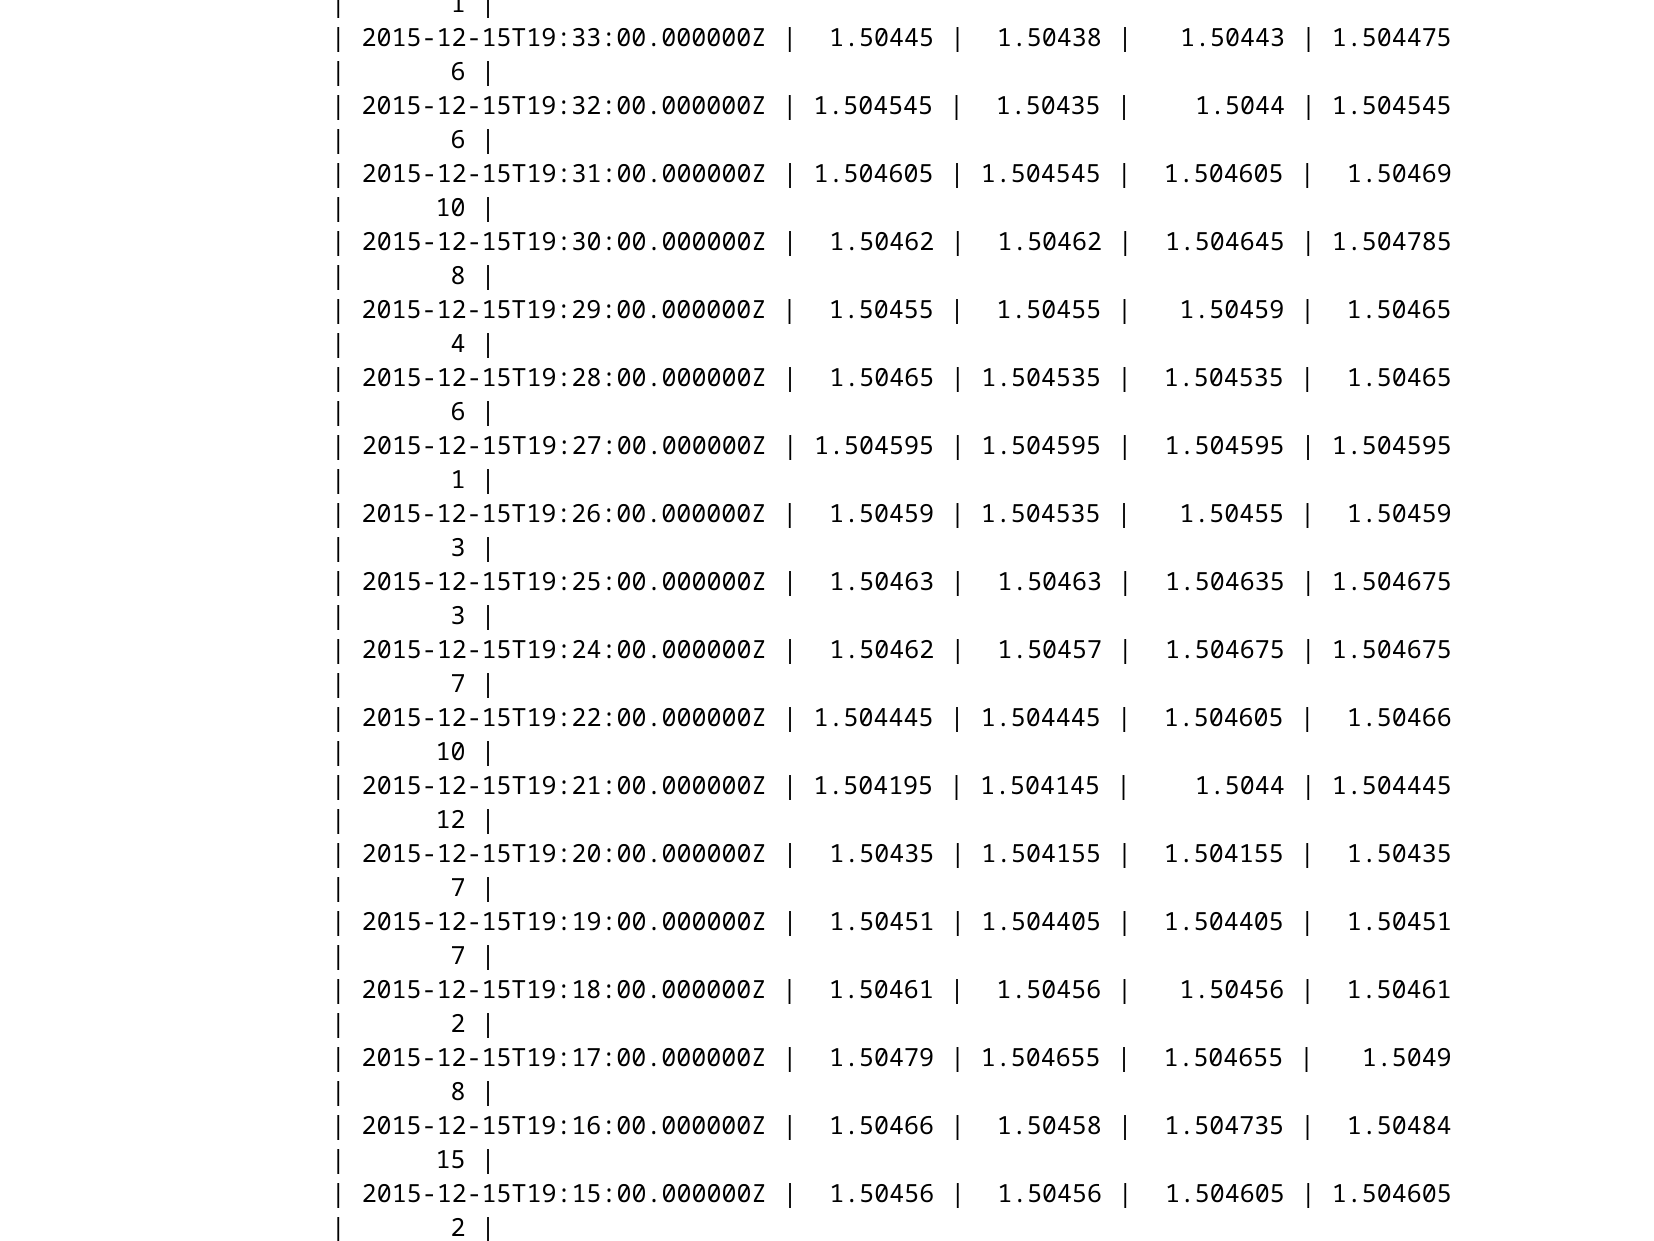

# | :time | :openMid | :lowMid | :closeMid | :highMid | :volume |
|-----------------------------+----------+----------+-----------+----------+---------|
| 2015-12-15T19:42:00.000000Z | 1.50503 | 1.504985 | 1.504985 | 1.50504 | 4 |
| 2015-12-15T19:41:00.000000Z | 1.505015 | 1.505015 | 1.505075 | 1.505285 | 17 |
| 2015-12-15T19:40:00.000000Z | 1.50474 | 1.50474 | 1.50497 | 1.50497 | 12 |
| 2015-12-15T19:39:00.000000Z | 1.504675 | 1.504675 | 1.50468 | 1.50478 | 7 |
| 2015-12-15T19:38:00.000000Z | 1.50448 | 1.50448 | 1.504635 | 1.504635 | 4 |
| 2015-12-15T19:37:00.000000Z | 1.504565 | 1.504465 | 1.504465 | 1.504565 | 3 |
| 2015-12-15T19:36:00.000000Z | 1.50446 | 1.50446 | 1.504505 | 1.504595 | 6 |
| 2015-12-15T19:35:00.000000Z | 1.504425 | 1.50437 | 1.504415 | 1.50447 | 7 |
| 2015-12-15T19:34:00.000000Z | 1.504475 | 1.504475 | 1.504475 | 1.504475 | 1 |
| 2015-12-15T19:33:00.000000Z | 1.50445 | 1.50438 | 1.50443 | 1.504475 | 6 |
| 2015-12-15T19:32:00.000000Z | 1.504545 | 1.50435 | 1.5044 | 1.504545 | 6 |
| 2015-12-15T19:31:00.000000Z | 1.504605 | 1.504545 | 1.504605 | 1.50469 | 10 |
| 2015-12-15T19:30:00.000000Z | 1.50462 | 1.50462 | 1.504645 | 1.504785 | 8 |
| 2015-12-15T19:29:00.000000Z | 1.50455 | 1.50455 | 1.50459 | 1.50465 | 4 |
| 2015-12-15T19:28:00.000000Z | 1.50465 | 1.504535 | 1.504535 | 1.50465 | 6 |
| 2015-12-15T19:27:00.000000Z | 1.504595 | 1.504595 | 1.504595 | 1.504595 | 1 |
| 2015-12-15T19:26:00.000000Z | 1.50459 | 1.504535 | 1.50455 | 1.50459 | 3 |
| 2015-12-15T19:25:00.000000Z | 1.50463 | 1.50463 | 1.504635 | 1.504675 | 3 |
| 2015-12-15T19:24:00.000000Z | 1.50462 | 1.50457 | 1.504675 | 1.504675 | 7 |
| 2015-12-15T19:22:00.000000Z | 1.504445 | 1.504445 | 1.504605 | 1.50466 | 10 |
| 2015-12-15T19:21:00.000000Z | 1.504195 | 1.504145 | 1.5044 | 1.504445 | 12 |
| 2015-12-15T19:20:00.000000Z | 1.50435 | 1.504155 | 1.504155 | 1.50435 | 7 |
| 2015-12-15T19:19:00.000000Z | 1.50451 | 1.504405 | 1.504405 | 1.50451 | 7 |
| 2015-12-15T19:18:00.000000Z | 1.50461 | 1.50456 | 1.50456 | 1.50461 | 2 |
| 2015-12-15T19:17:00.000000Z | 1.50479 | 1.504655 | 1.504655 | 1.5049 | 8 |
| 2015-12-15T19:16:00.000000Z | 1.50466 | 1.50458 | 1.504735 | 1.50484 | 15 |
| 2015-12-15T19:15:00.000000Z | 1.50456 | 1.50456 | 1.504605 | 1.504605 | 2 |
| 2015-12-15T19:14:00.000000Z | 1.504515 | 1.504515 | 1.50452 | 1.50456 | 3 |
| 2015-12-15T19:13:00.000000Z | 1.504555 | 1.504435 | 1.504475 | 1.504555 | 9 |
| 2015-12-15T19:11:00.000000Z | 1.50456 | 1.50452 | 1.504605 | 1.50462 | 7 |
| 2015-12-15T19:09:00.000000Z | 1.504525 | 1.50451 | 1.50451 | 1.50458 | 6 |
| 2015-12-15T19:08:00.000000Z | 1.50451 | 1.504465 | 1.504475 | 1.504575 | 6 |
| 2015-12-15T19:07:00.000000Z | 1.504465 | 1.504465 | 1.504465 | 1.504465 | 1 |
| 2015-12-15T19:06:00.000000Z | 1.504475 | 1.50442 | 1.50448 | 1.50448 | 3 |
| 2015-12-15T19:05:00.000000Z | 1.50458 | 1.50441 | 1.50452 | 1.504625 | 16 |
| 2015-12-15T19:04:00.000000Z | 1.504575 | 1.504575 | 1.50462 | 1.50462 | 2 |
| 2015-12-15T19:03:00.000000Z | 1.504515 | 1.50442 | 1.504515 | 1.504525 | 6 |
| 2015-12-15T19:02:00.000000Z | 1.50474 | 1.50439 | 1.504475 | 1.50474 | 10 |